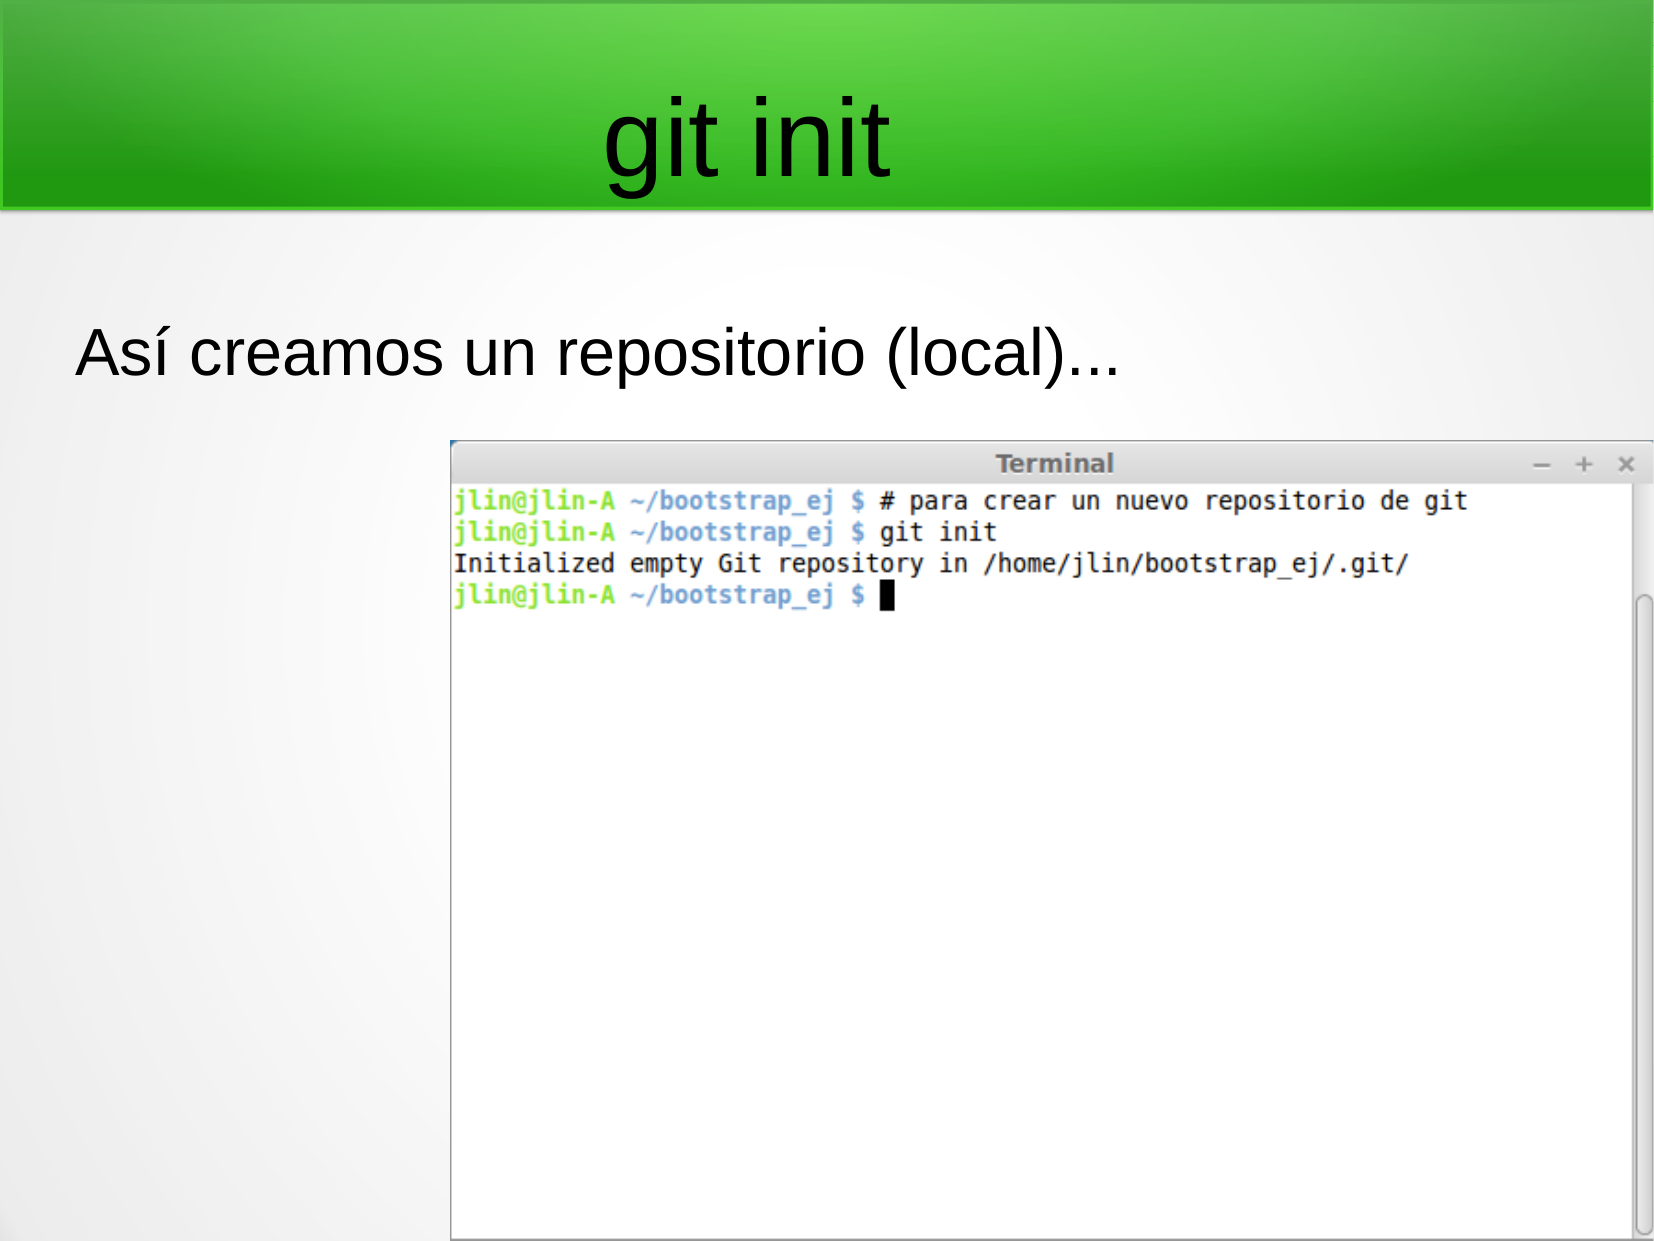

# Así creamos un repositorio (local)...
git init